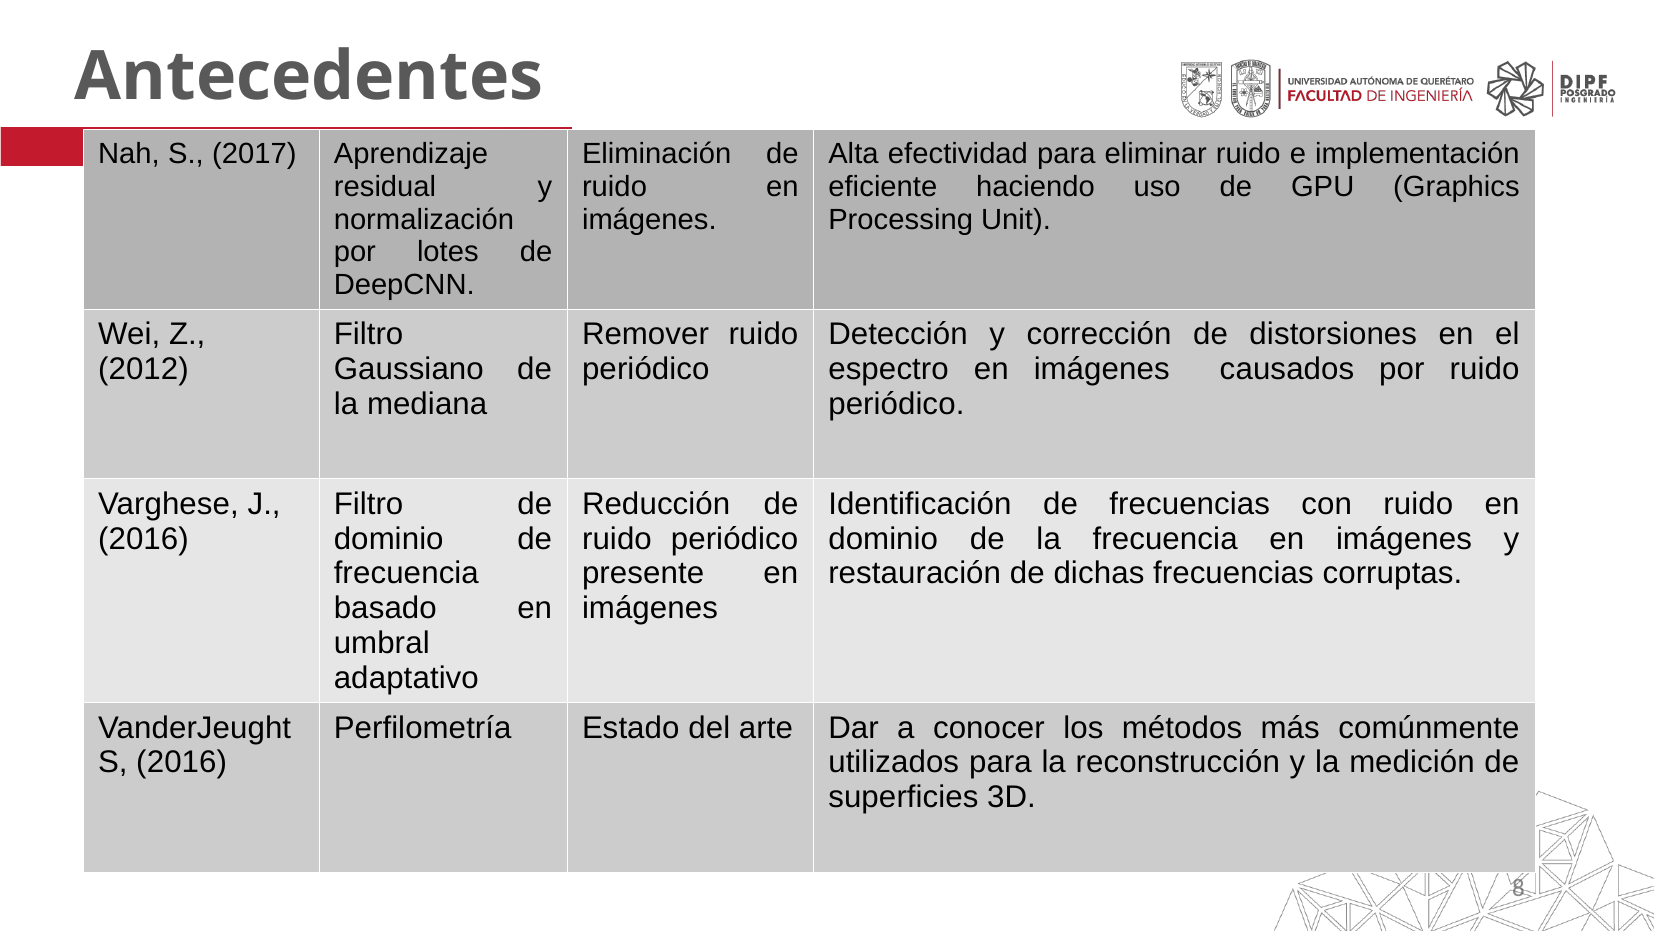

Antecedentes
| Nah, S., (2017) | Aprendizaje residual y normalización por lotes de DeepCNN. | Eliminación de ruido en imágenes. | Alta efectividad para eliminar ruido e implementación eficiente haciendo uso de GPU (Graphics Processing Unit). |
| --- | --- | --- | --- |
| Wei, Z., (2012) | Filtro Gaussiano de la mediana | Remover ruido periódico | Detección y corrección de distorsiones en el espectro en imágenes causados por ruido periódico. |
| Varghese, J., (2016) | Filtro de dominio de frecuencia basado en umbral adaptativo | Reducción de ruido periódico presente en imágenes | Identificación de frecuencias con ruido en dominio de la frecuencia en imágenes y restauración de dichas frecuencias corruptas. |
| VanderJeught S, (2016) | Perfilometría | Estado del arte | Dar a conocer los métodos más comúnmente utilizados para la reconstrucción y la medición de superficies 3D. |
8